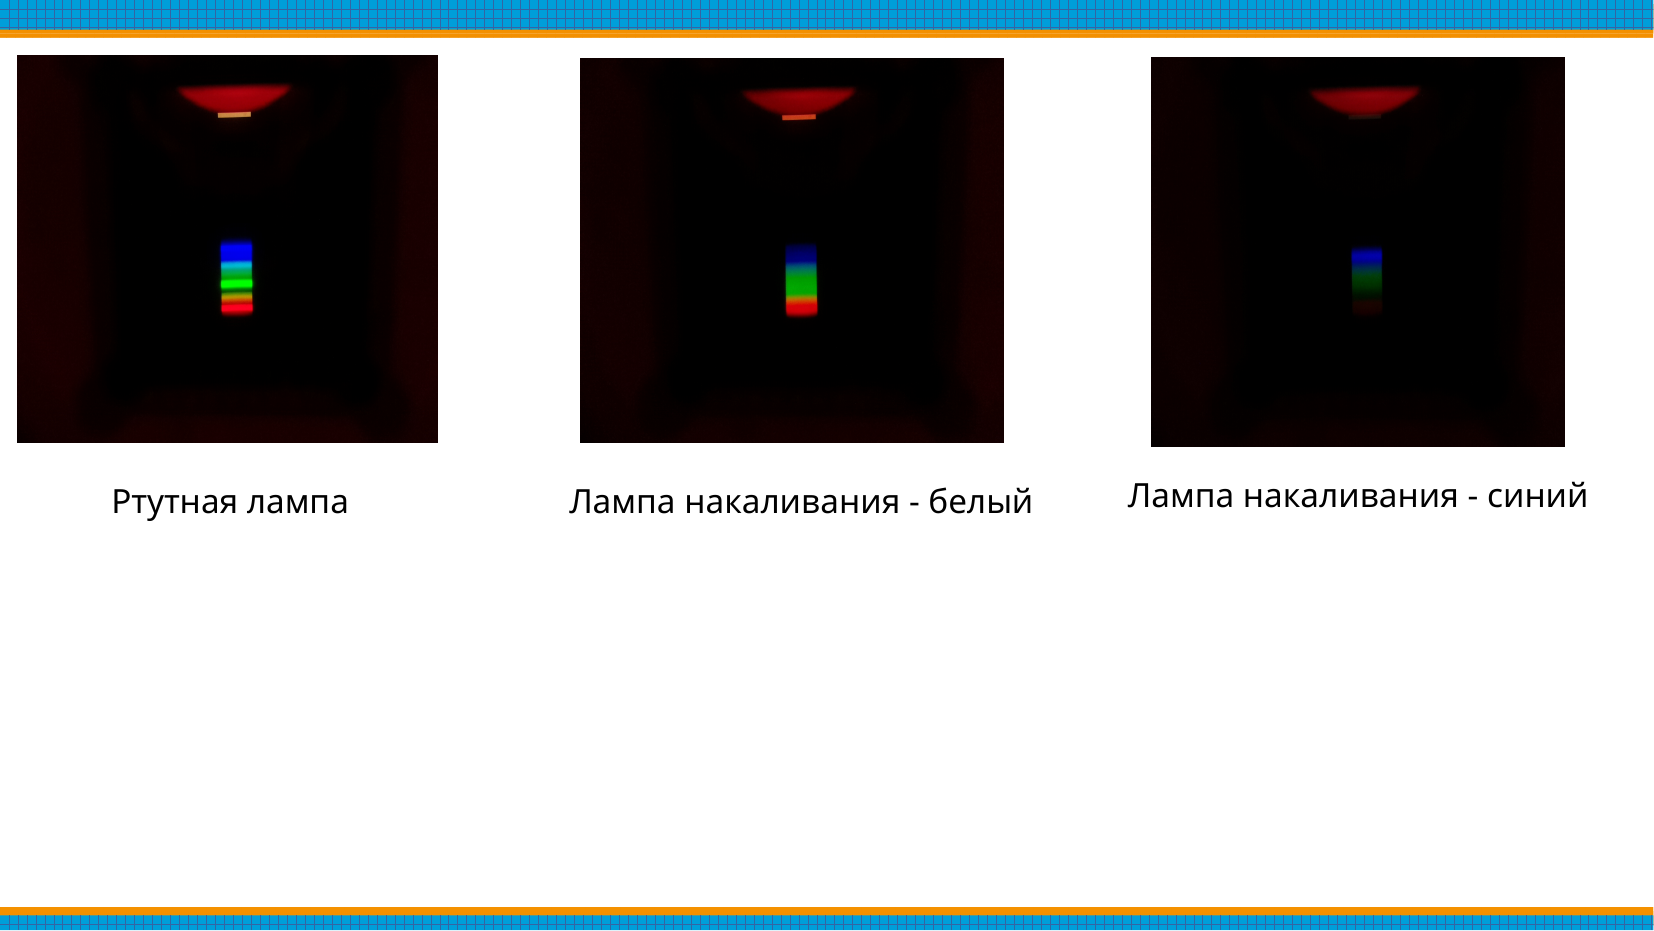

Лампа накаливания - синий
Ртутная лампа
Лампа накаливания - белый